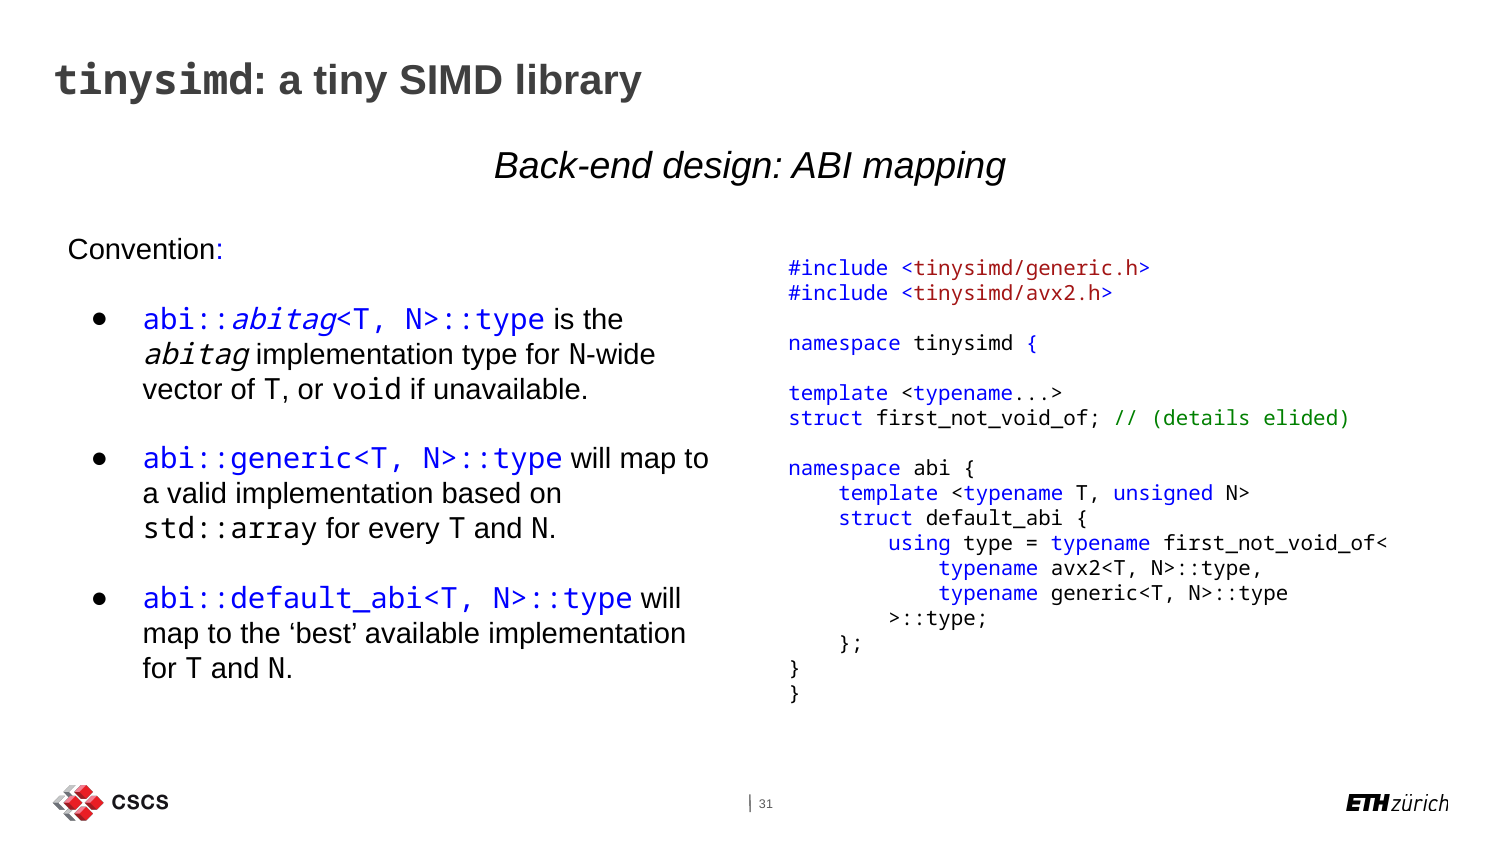

tinysimd: a tiny SIMD library
# Back-end design: ABI mapping
Convention:
abi::abitag<T, N>::type is the abitag implementation type for N-wide vector of T, or void if unavailable.
abi::generic<T, N>::type will map to a valid implementation based on std::array for every T and N.
abi::default_abi<T, N>::type will map to the ‘best’ available implementation for T and N.
#include <tinysimd/generic.h>
#include <tinysimd/avx2.h>
namespace tinysimd {
template <typename...>
struct first_not_void_of; // (details elided)
namespace abi {
 template <typename T, unsigned N>
 struct default_abi {
 using type = typename first_not_void_of<
 typename avx2<T, N>::type,
 typename generic<T, N>::type
 >::type;
 };
}
}